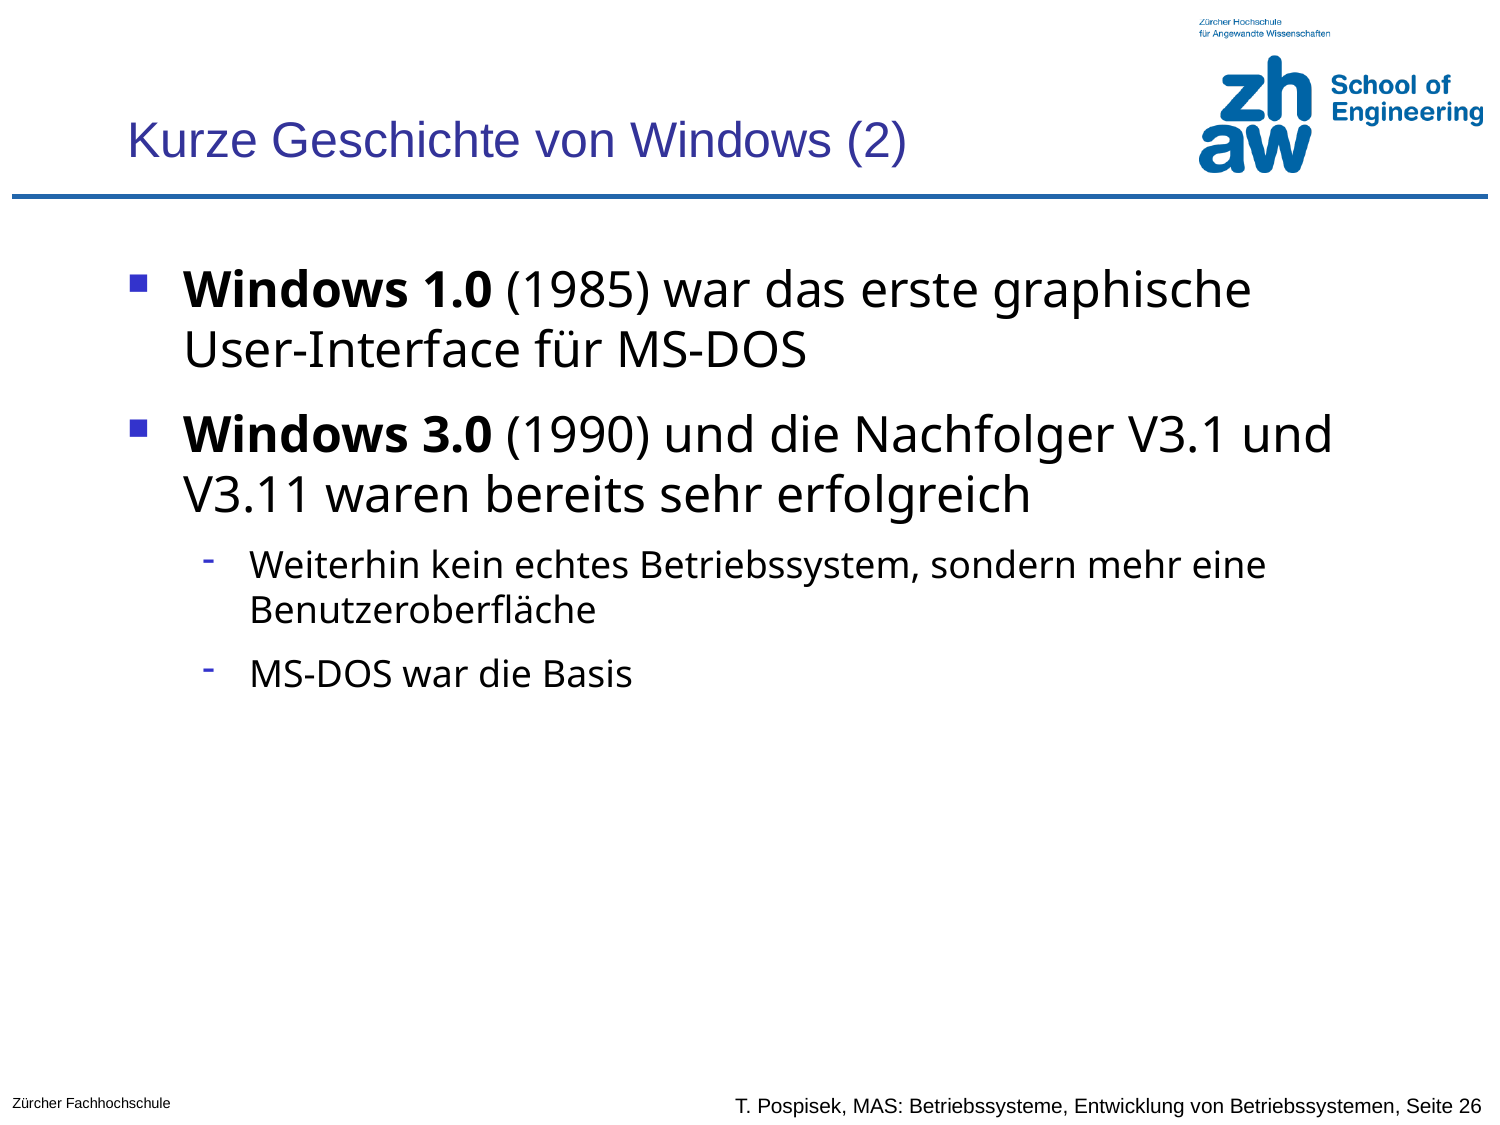

Kurze Geschichte von Windows (2)
# Windows 1.0 (1985) war das erste graphische User-Interface für MS-DOS
Windows 3.0 (1990) und die Nachfolger V3.1 und V3.11 waren bereits sehr erfolgreich
Weiterhin kein echtes Betriebssystem, sondern mehr eine Benutzeroberfläche
MS-DOS war die Basis